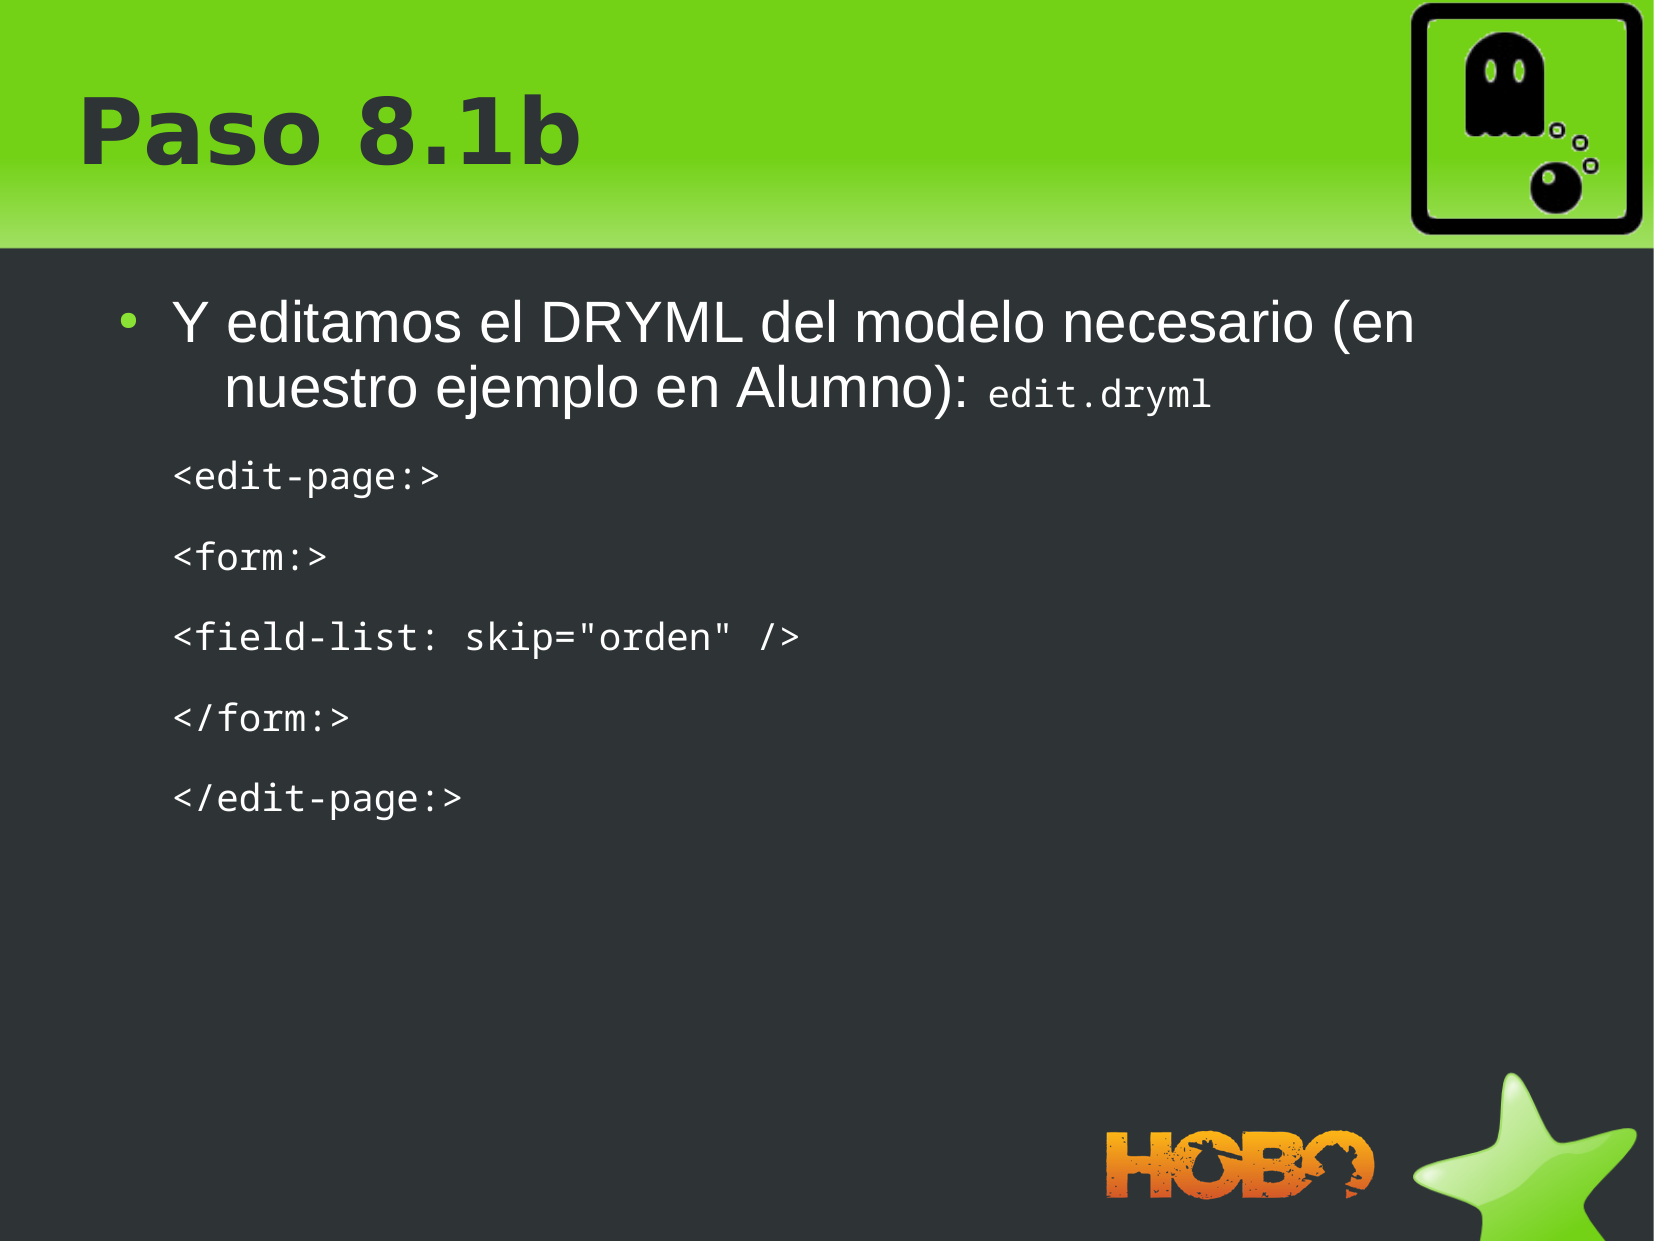

# Paso 8.1b
Y editamos el DRYML del modelo necesario (en nuestro ejemplo en Alumno): edit.dryml
<edit-page:>
<form:>
<field-list: skip="orden" />
</form:>
</edit-page:>